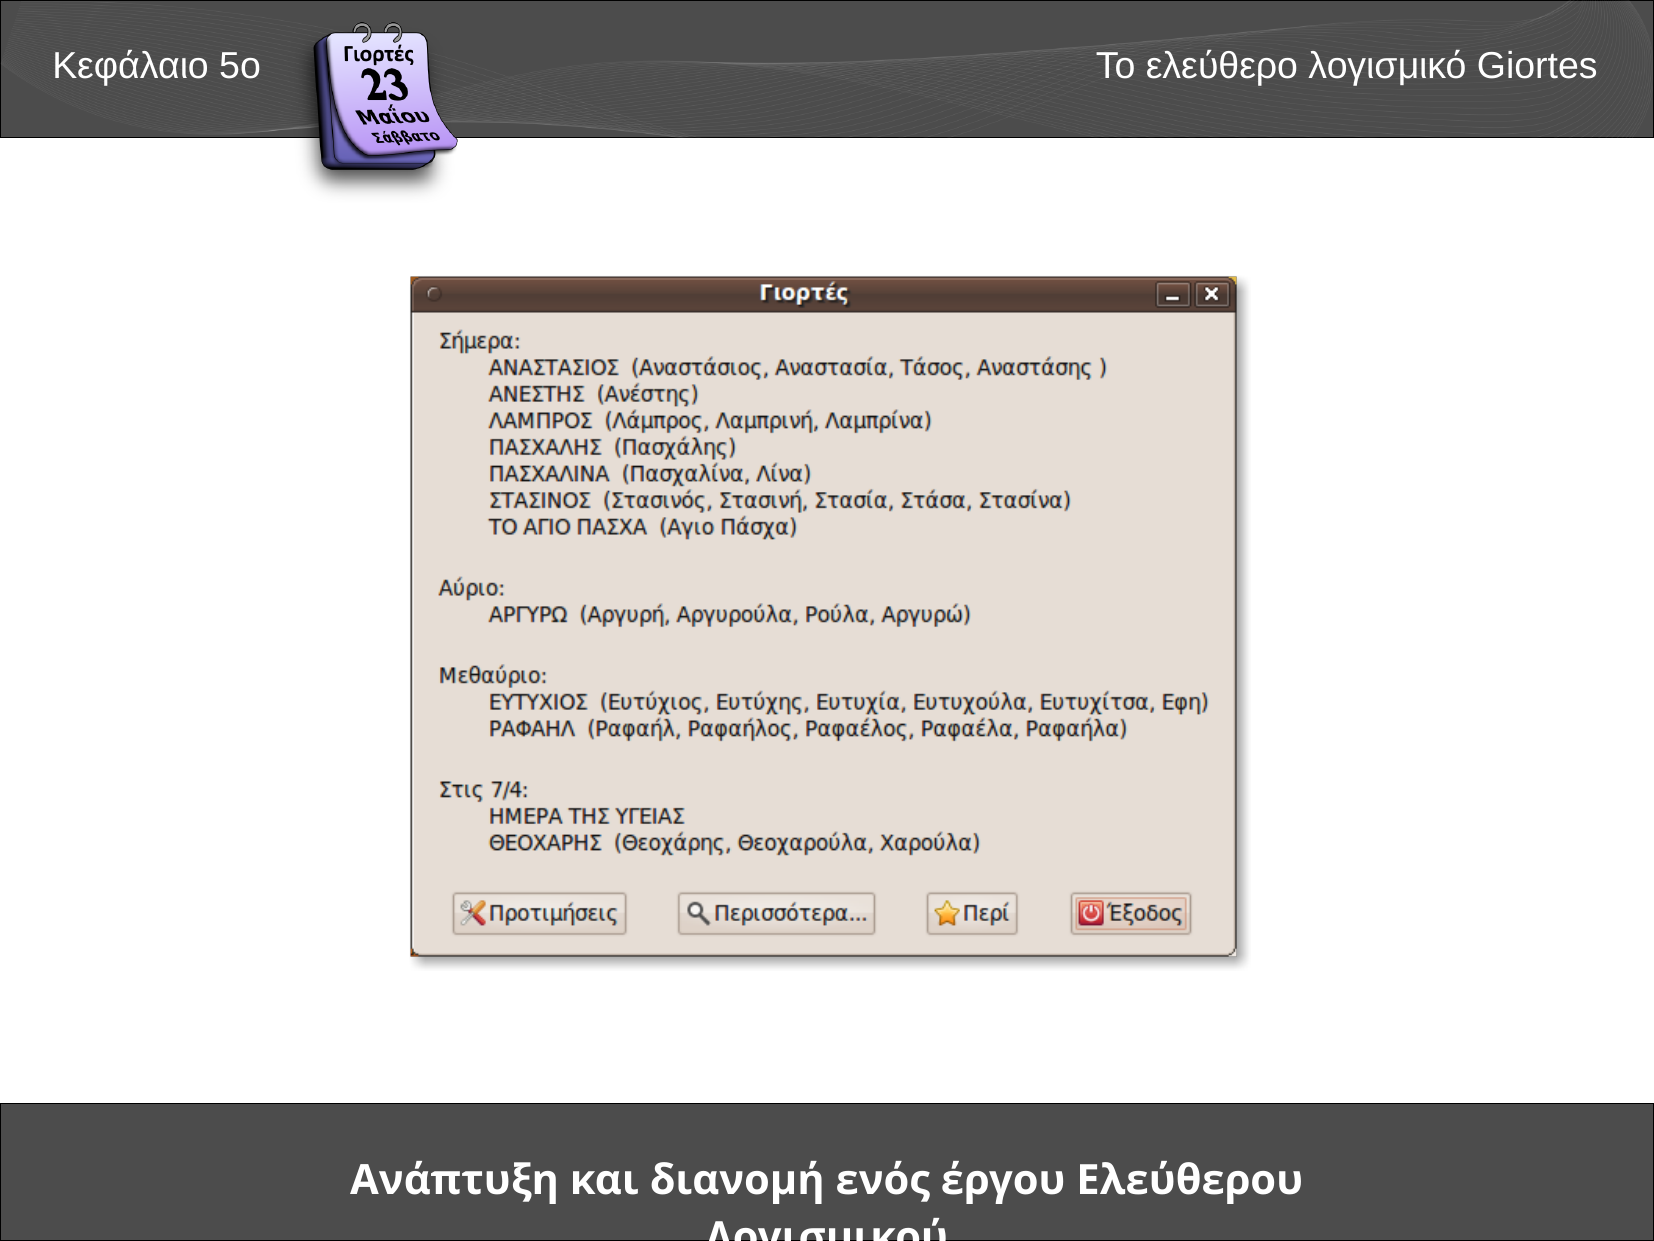

Κεφάλαιο 5ο
Το ελεύθερο λογισμικό Giortes
Ανάπτυξη και διανομή ενός έργου Ελεύθερου Λογισμικού